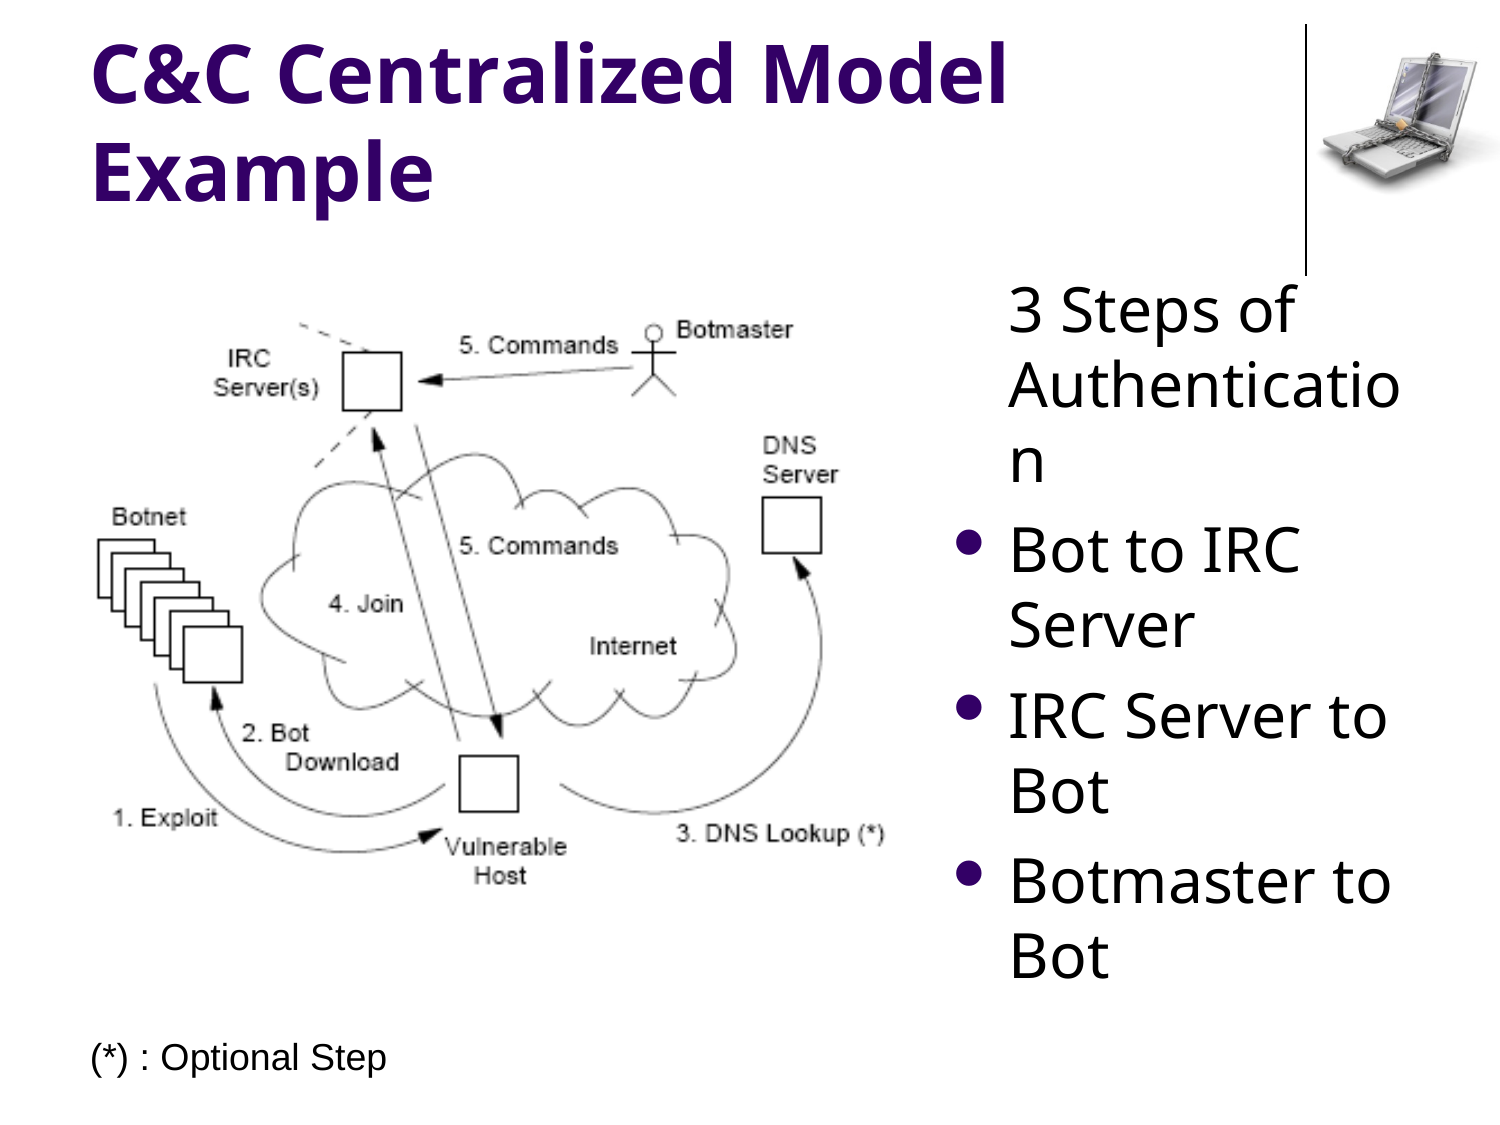

C&C Centralized Model Example
# 3 Steps of Authentication
Bot to IRC Server
IRC Server to Bot
Botmaster to Bot
(*) : Optional Step